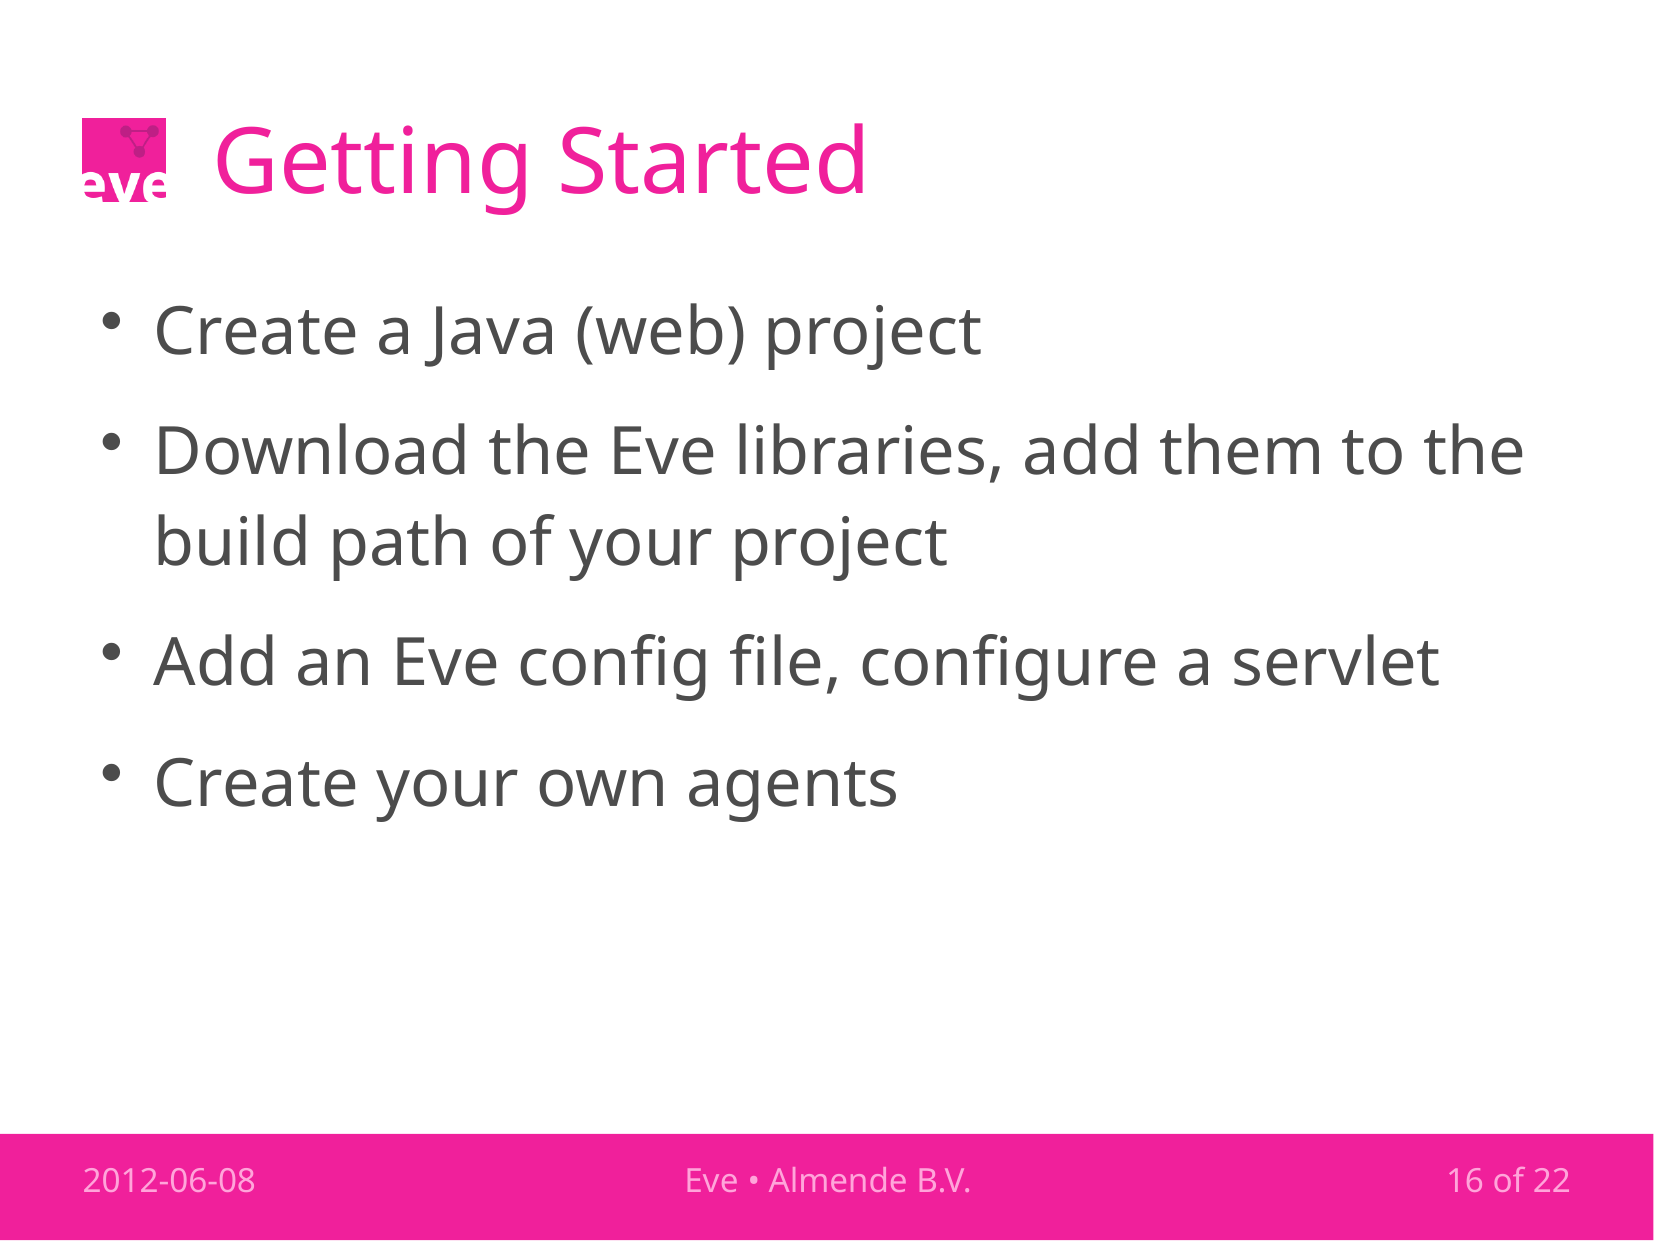

# Getting Started
Create a Java (web) project
Download the Eve libraries, add them to the build path of your project
Add an Eve config file, configure a servlet
Create your own agents
2012-06-08
16